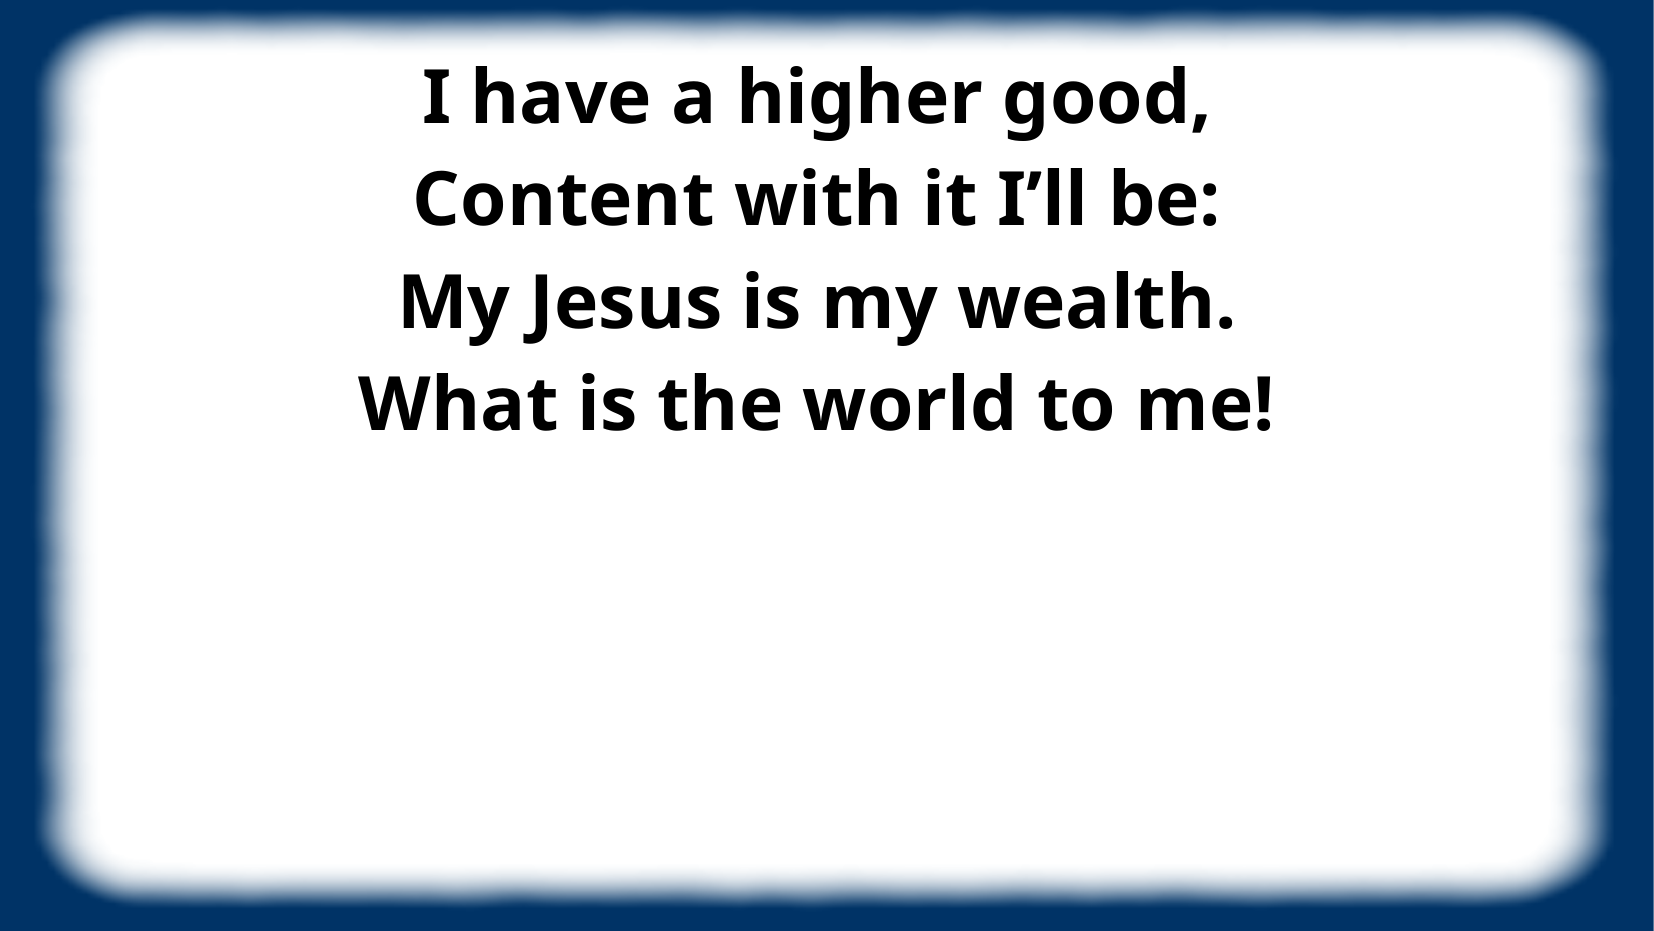

I have a higher good,
Content with it I’ll be:
My Jesus is my wealth.
What is the world to me!